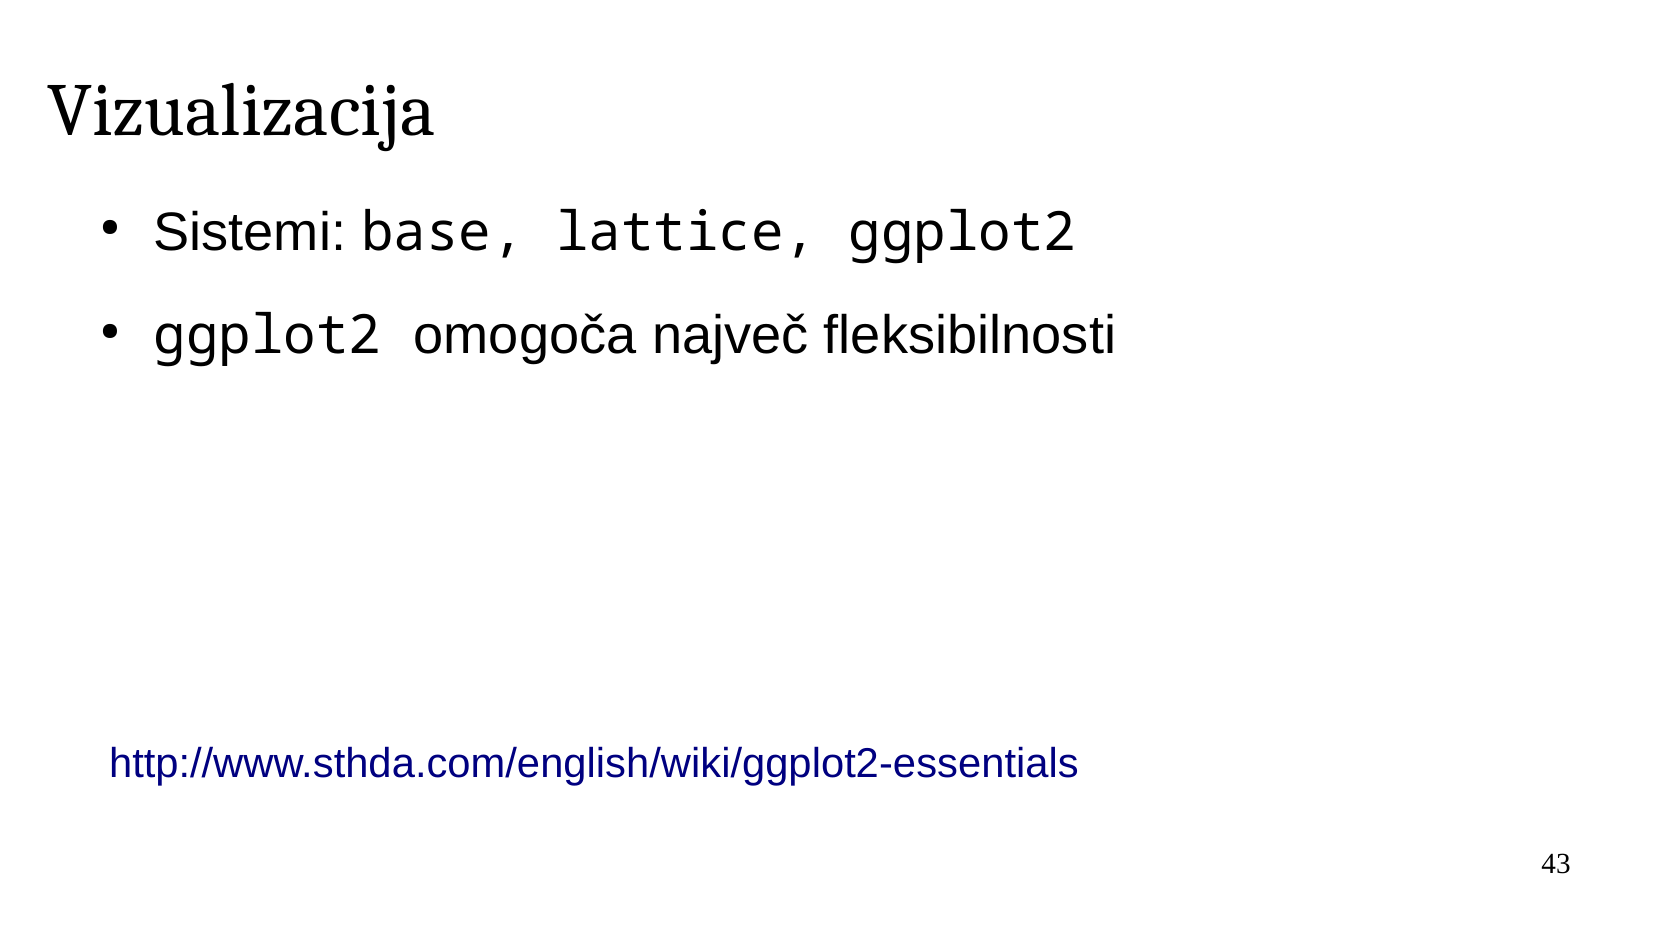

# Vizualizacija
Sistemi: base, lattice, ggplot2
ggplot2 omogoča največ fleksibilnosti
http://www.sthda.com/english/wiki/ggplot2-essentials
43